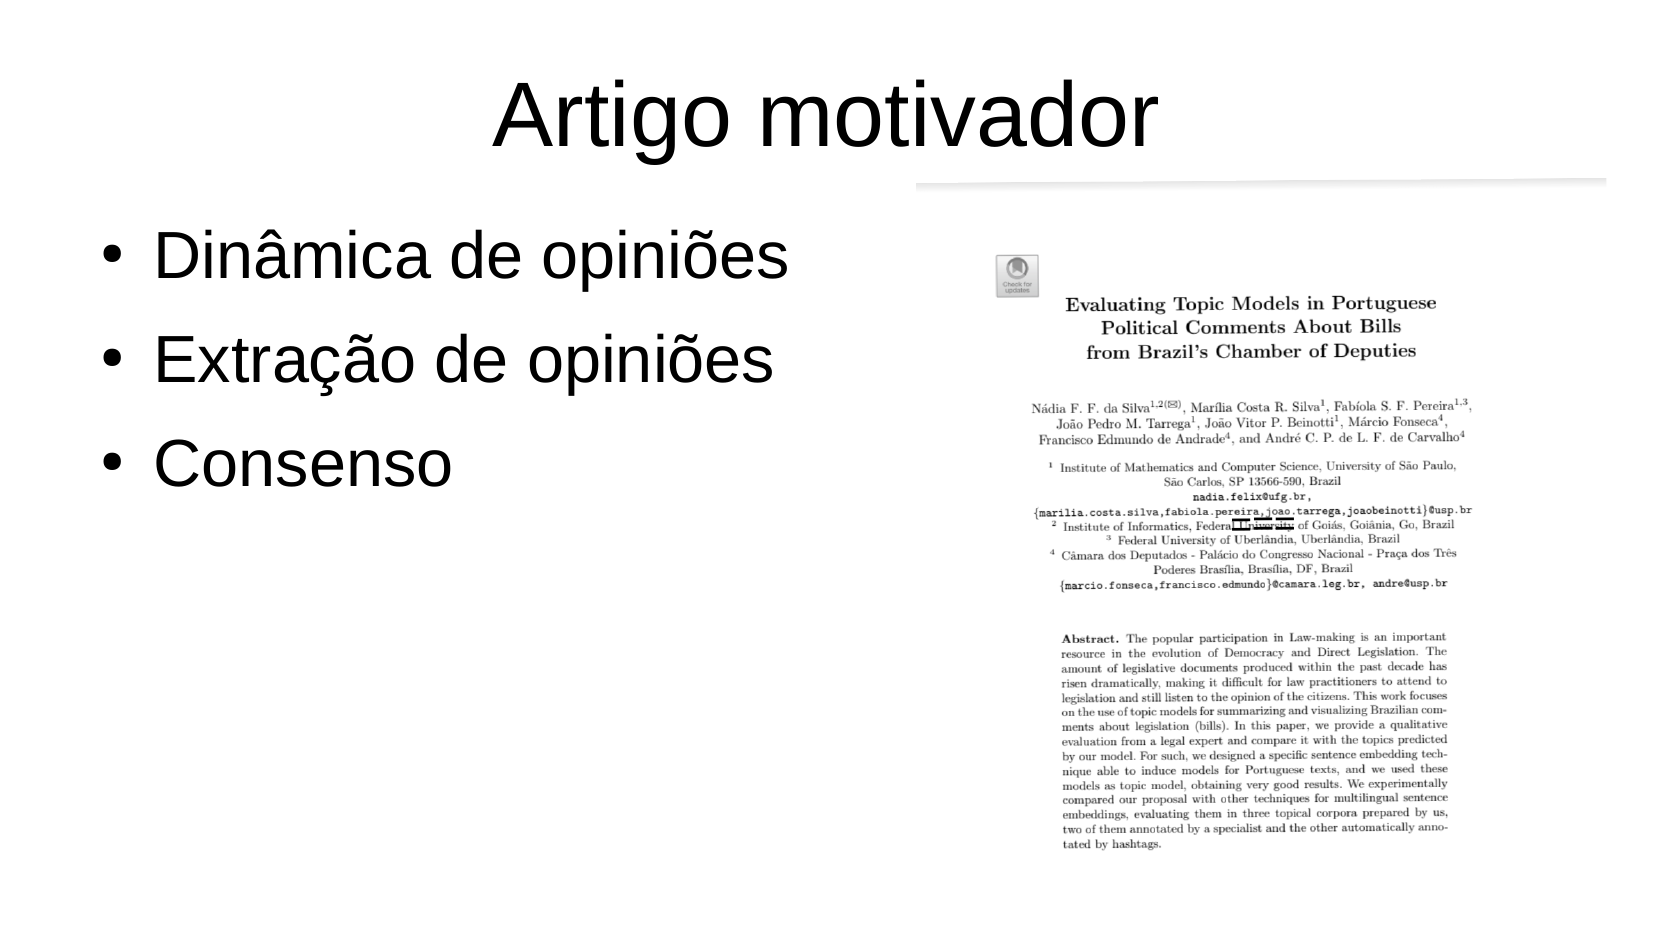

# Artigo motivador
===
Dinâmica de opiniões
Extração de opiniões
Consenso